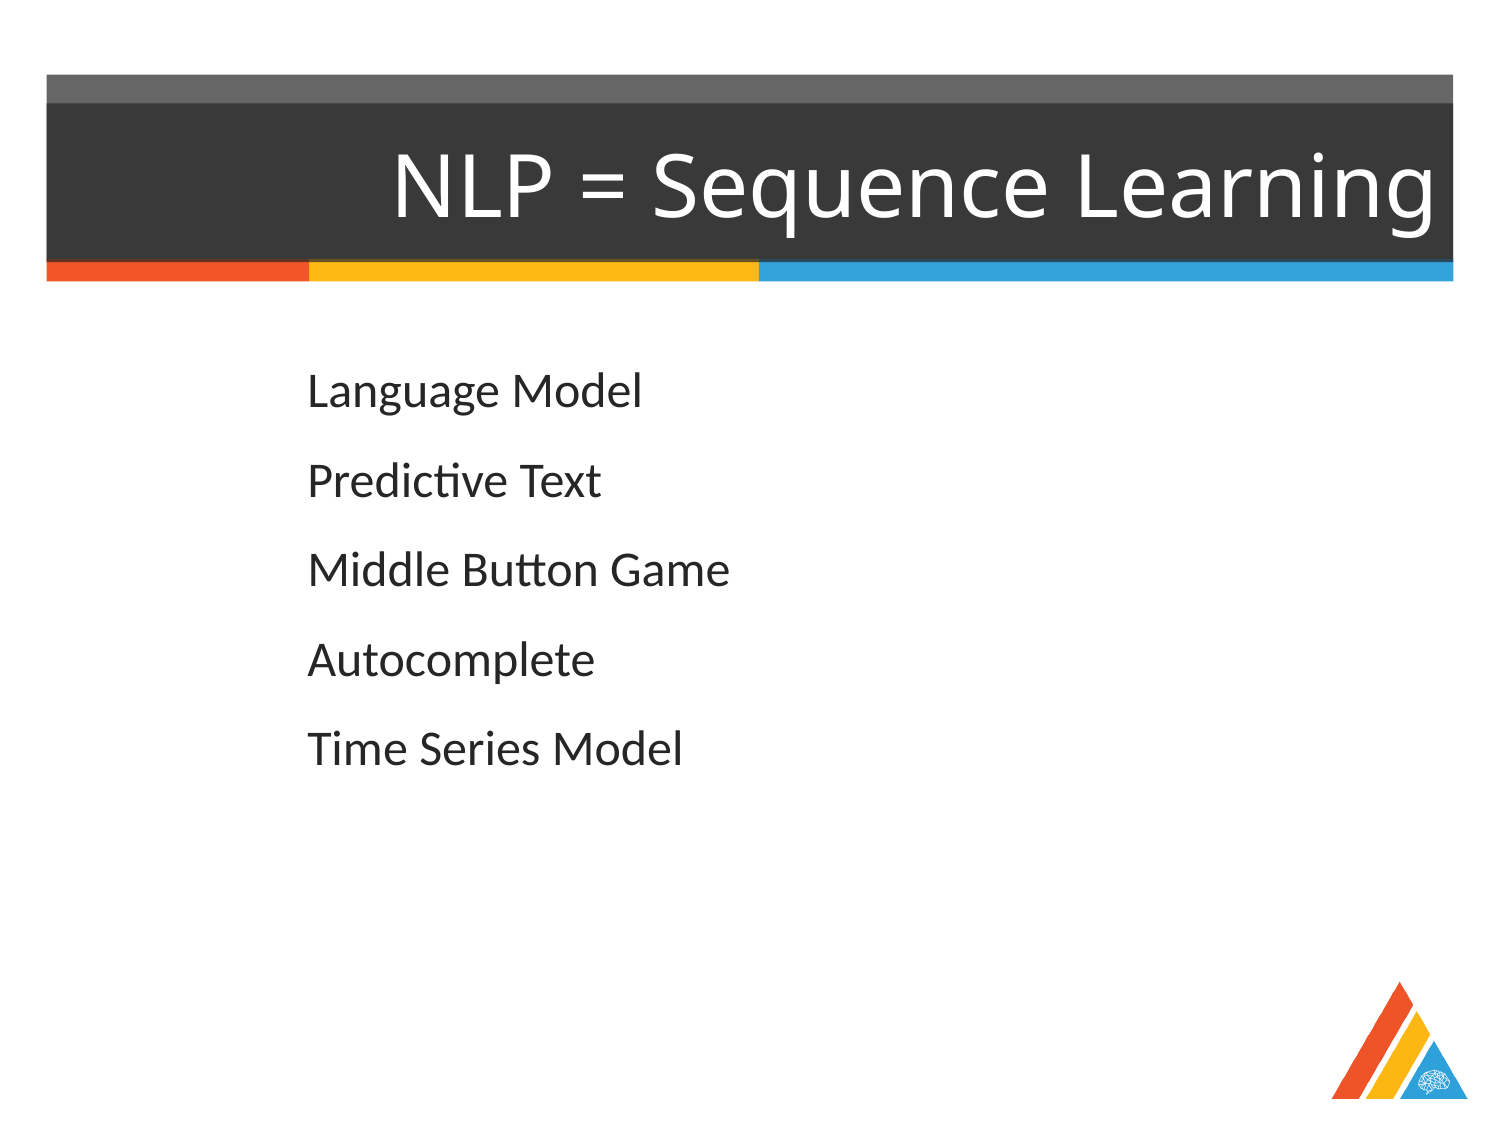

# NLP = Sequence Learning
Language Model
Predictive Text
Middle Button Game
Autocomplete
Time Series Model